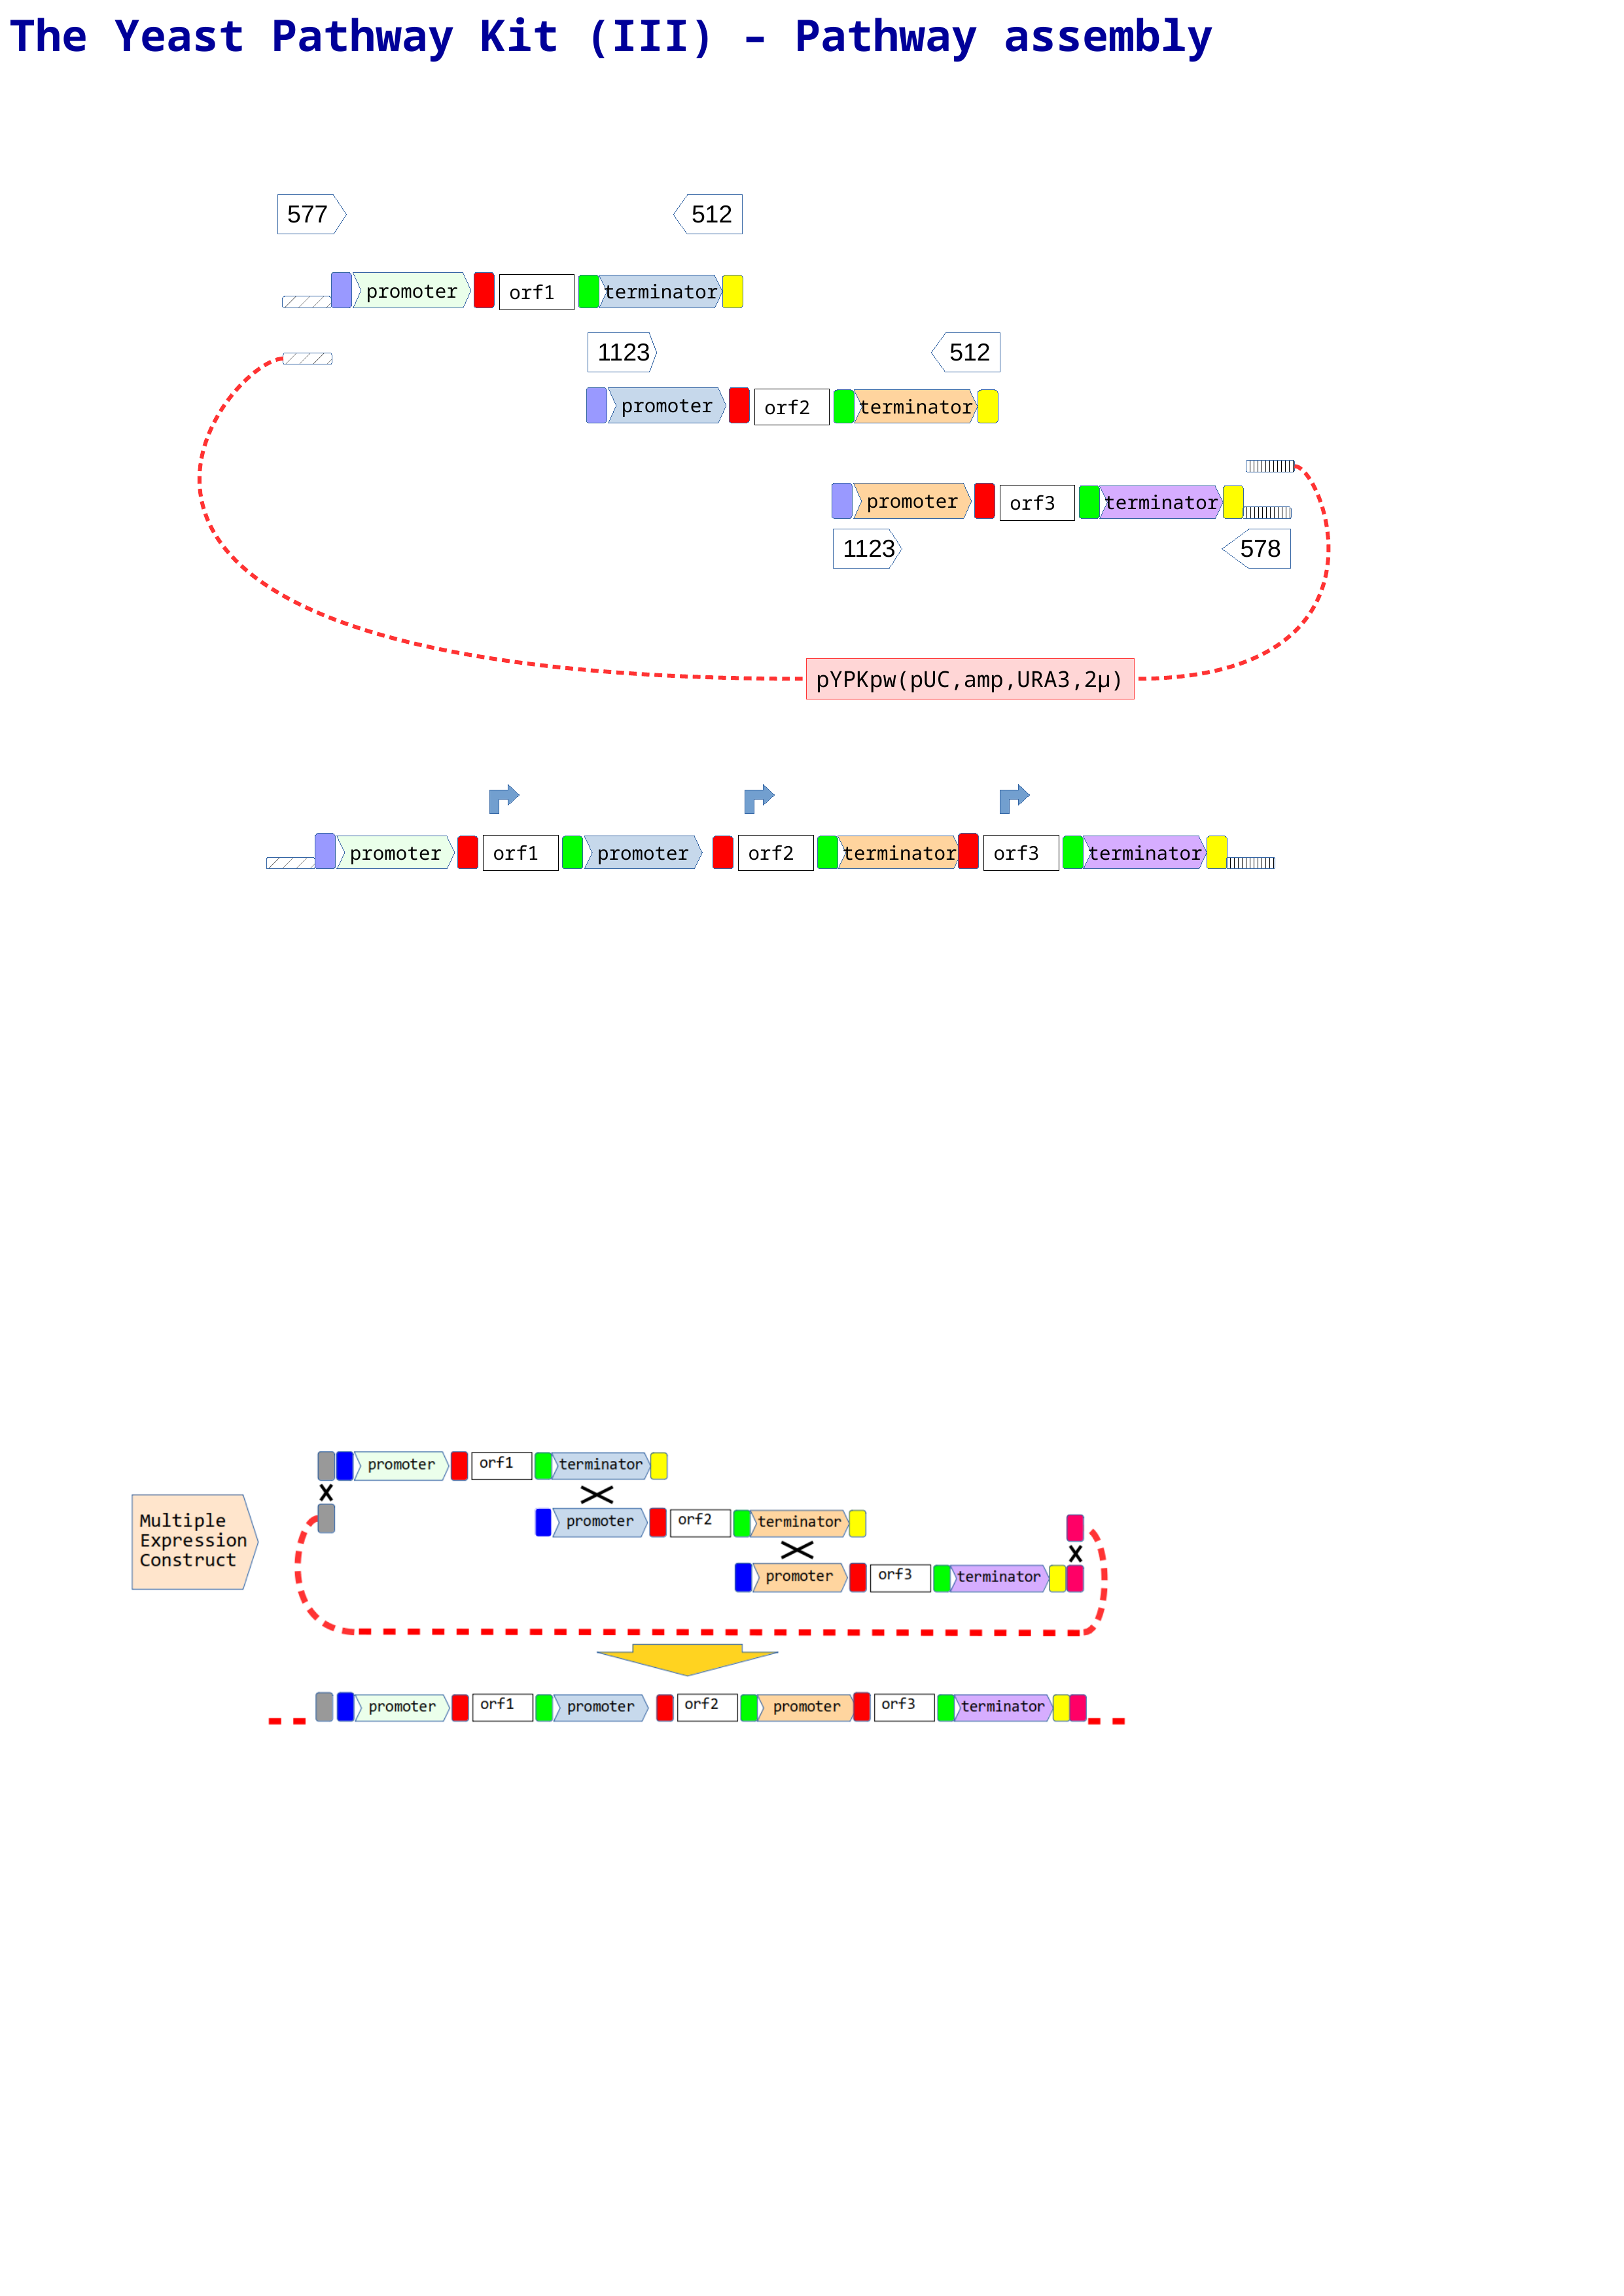

The Yeast Pathway Kit (III) – Pathway assembly
577
512
promoter
orf1
terminator
1123
512
promoter
orf2
terminator
promoter
orf3
terminator
1123
578
pYPKpw(pUC,amp,URA3,2µ)
orf1
orf2
orf3
terminator
promoter
promoter
terminator